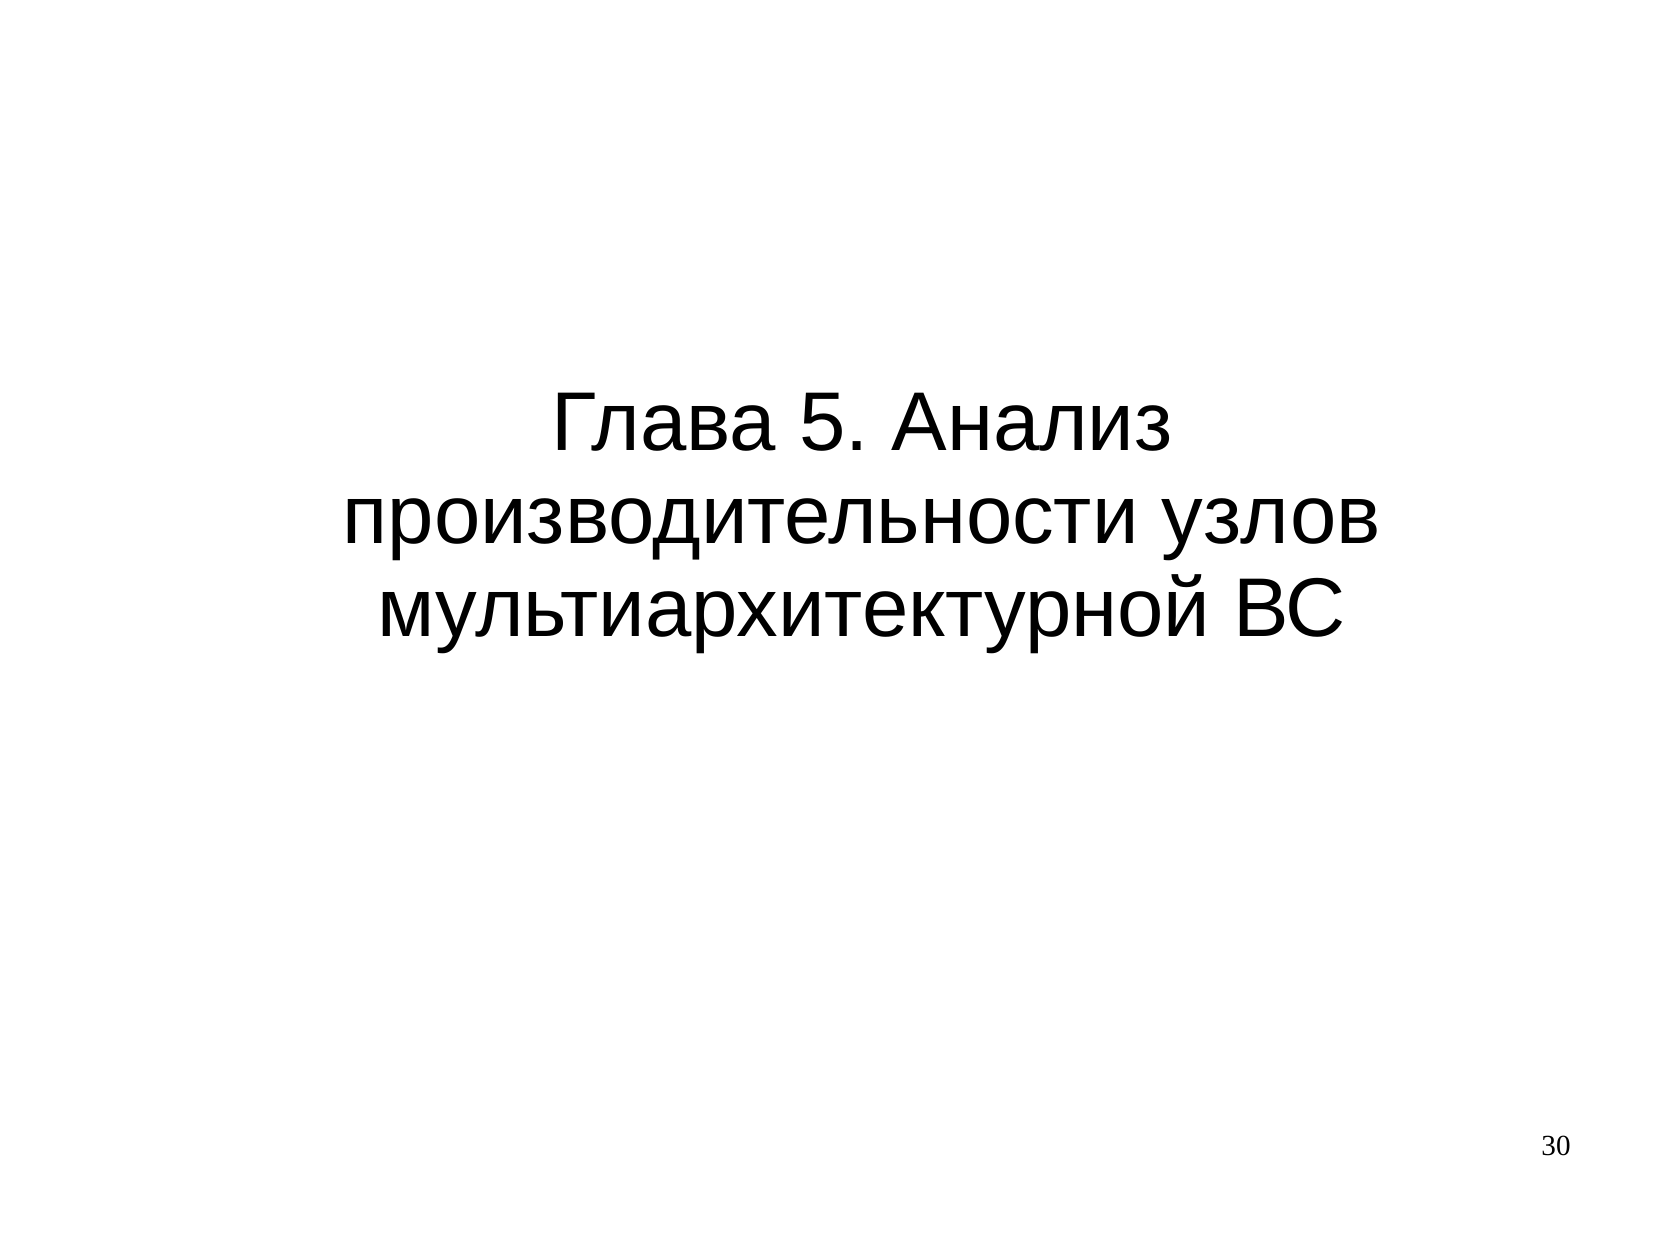

# Глава 5. Анализ производительности узлов мультиархитектурной ВС
30